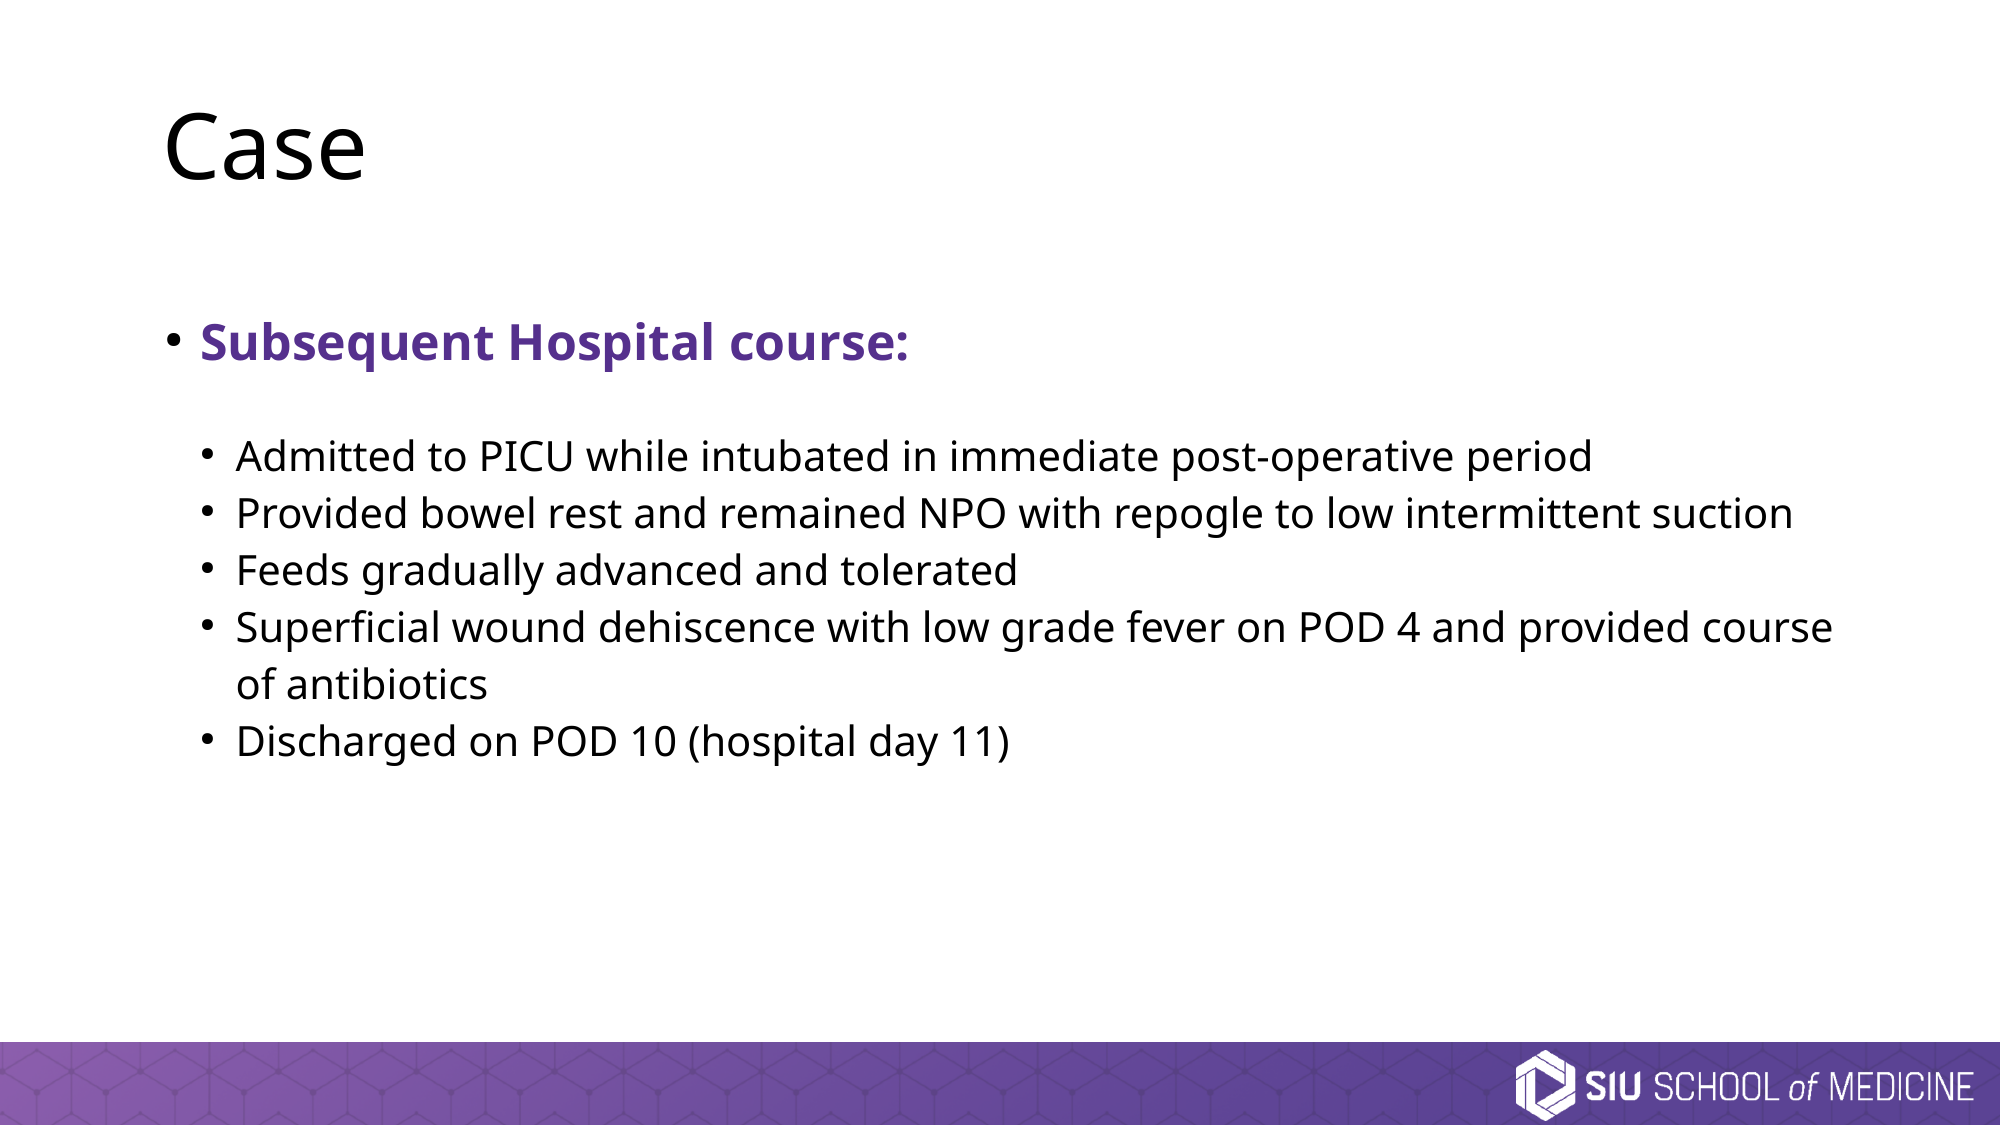

# Case
Subsequent Hospital course:
Admitted to PICU while intubated in immediate post-operative period
Provided bowel rest and remained NPO with repogle to low intermittent suction
Feeds gradually advanced and tolerated
Superficial wound dehiscence with low grade fever on POD 4 and provided course of antibiotics
Discharged on POD 10 (hospital day 11)